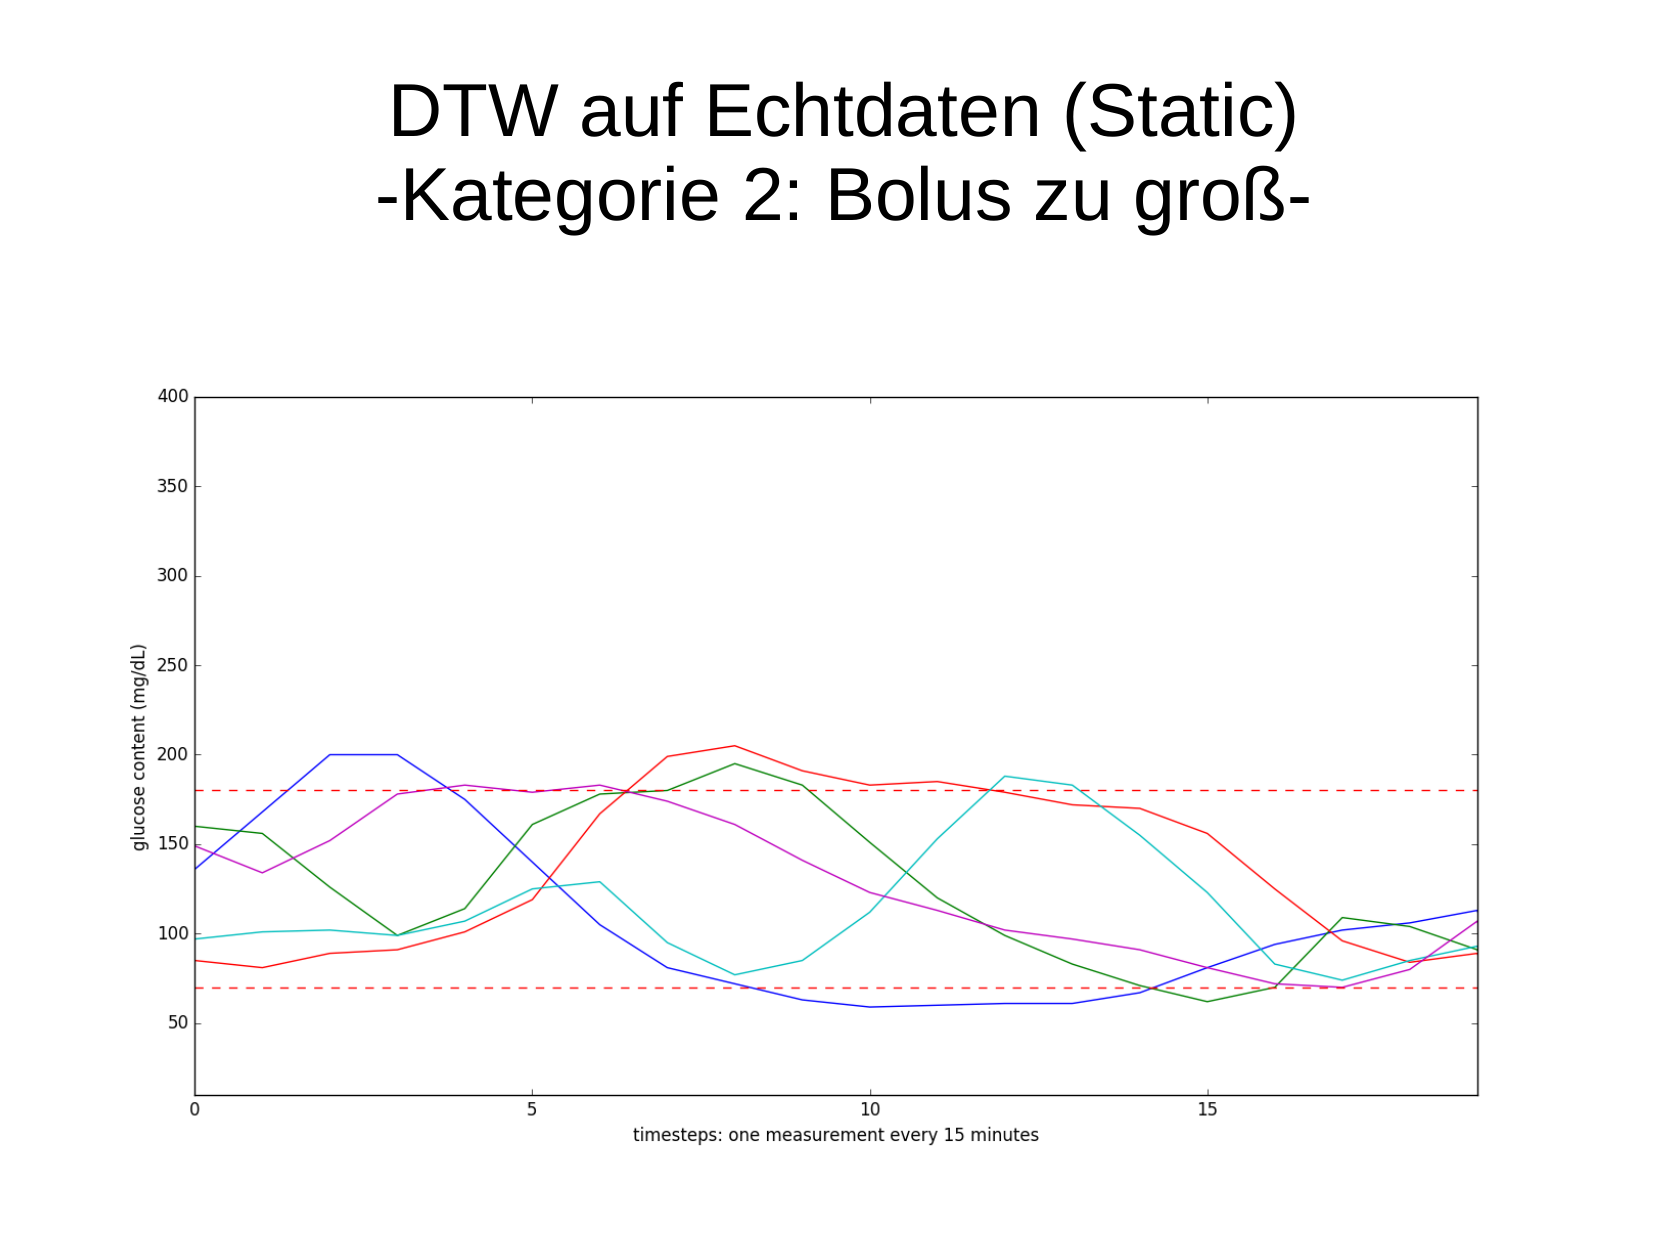

# DTW auf Echtdaten (Static) -Kategorie 2: Bolus zu groß-